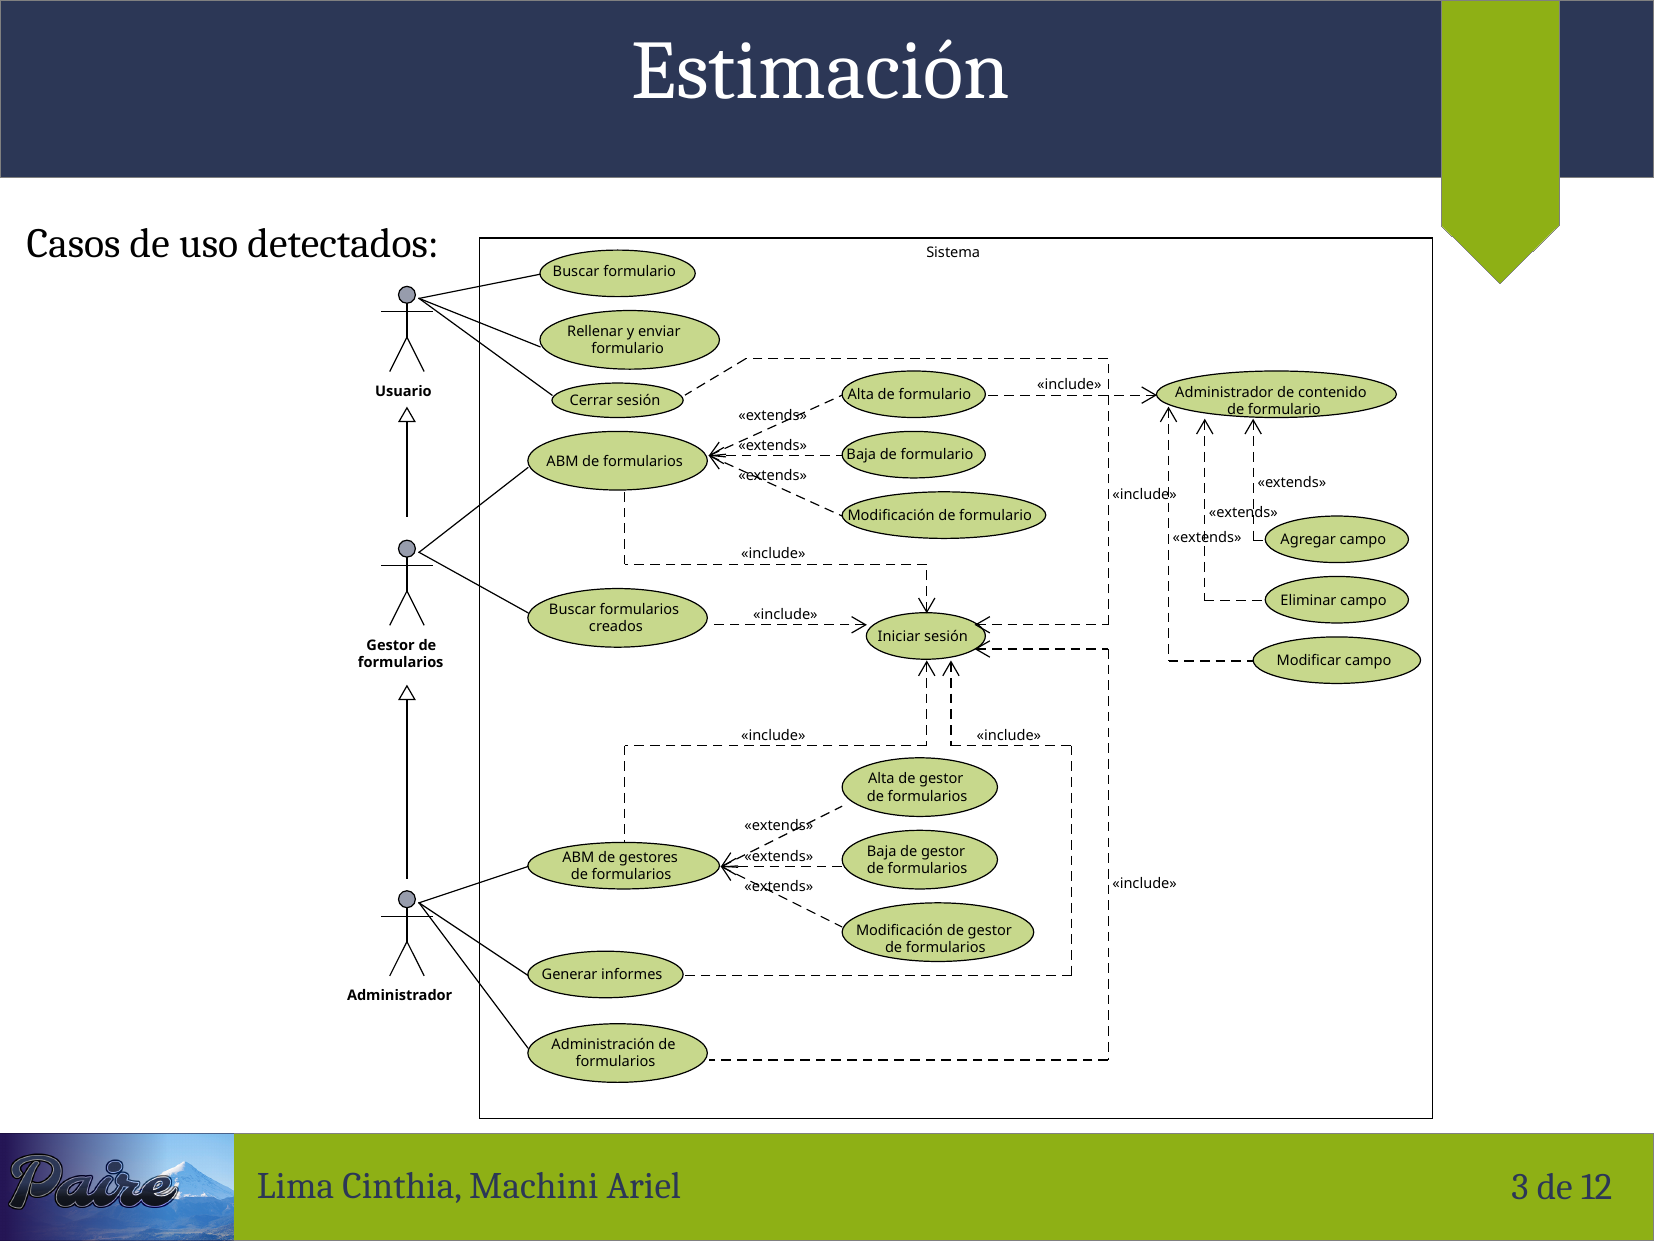

Estimación
Casos de uso detectados:
Lima Cinthia, Machini Ariel
 de 12